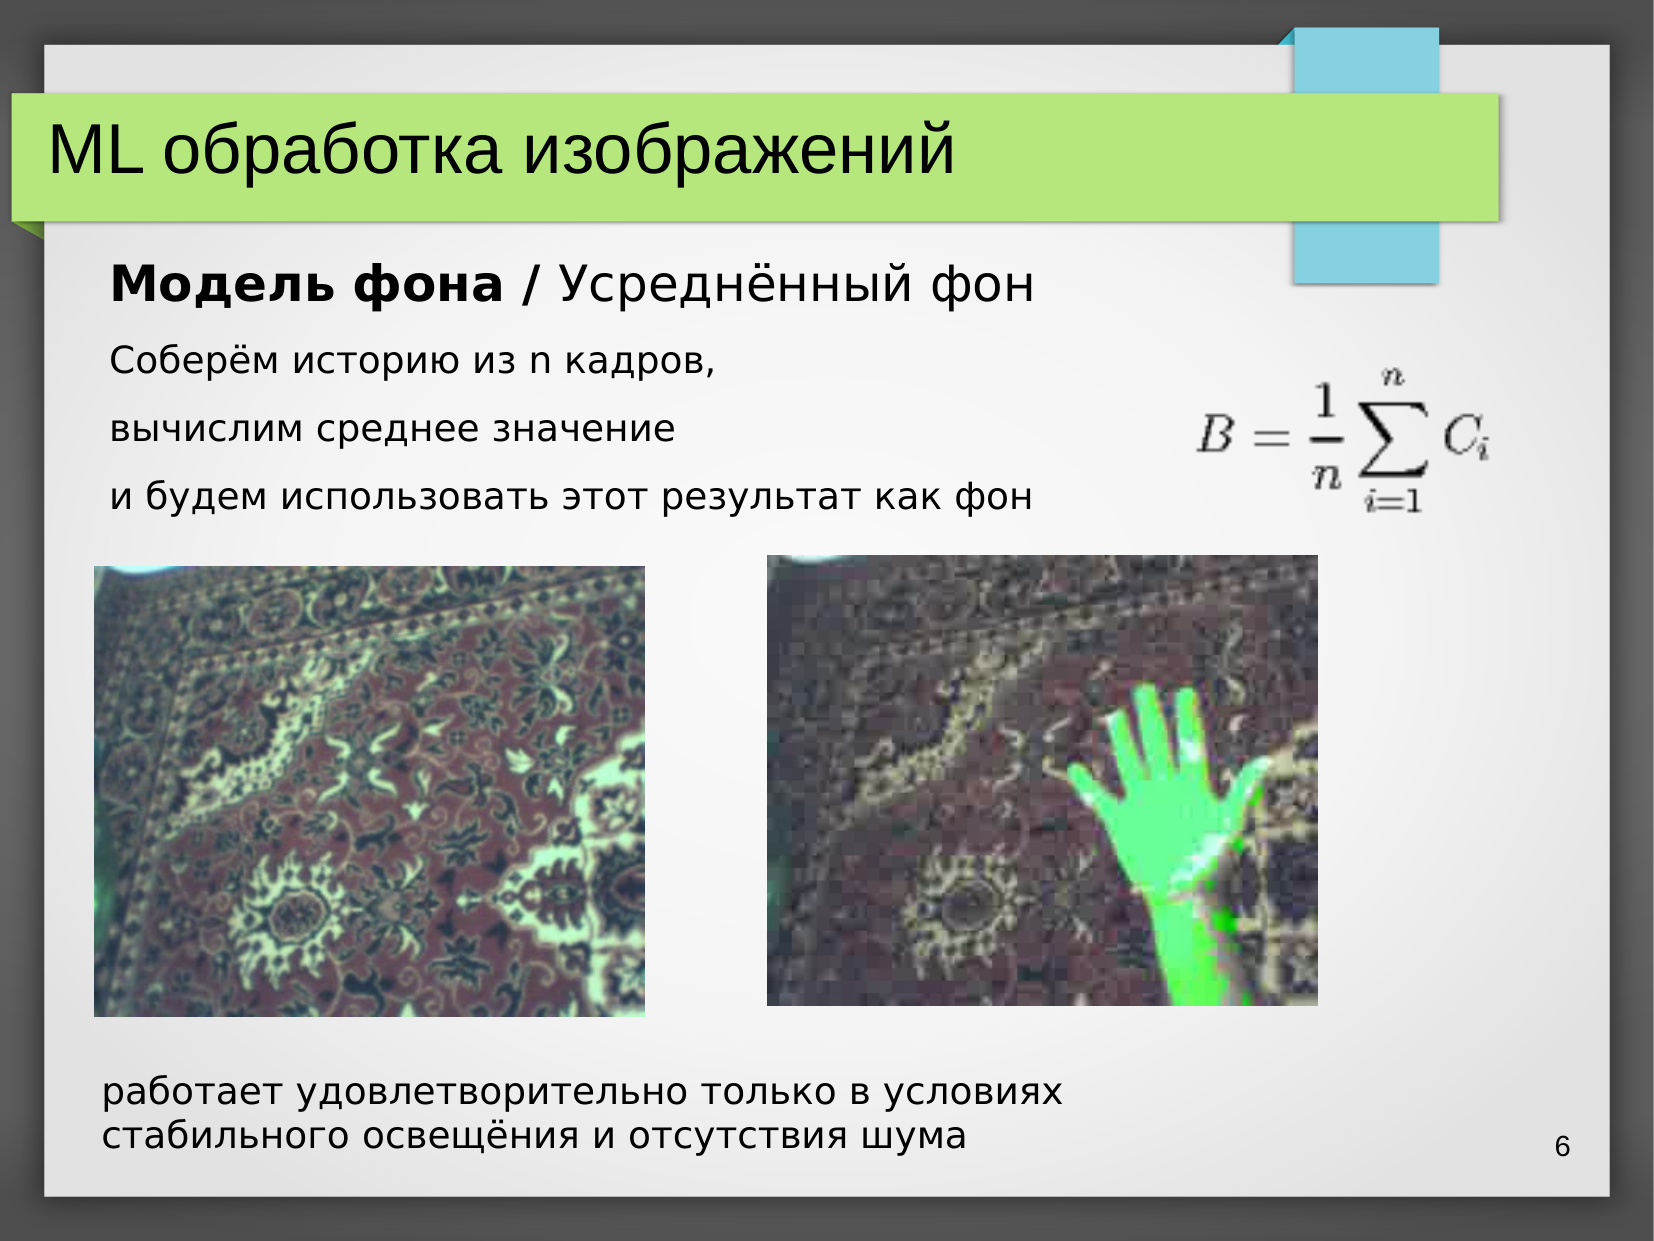

# ML обработка изображений
Модель фона / Усреднённый фон
Соберём историю из n кадров,
вычислим среднее значение
и будем использовать этот результат как фон
работает удовлетворительно только в условиях стабильного освещёния и отсутствия шума
6